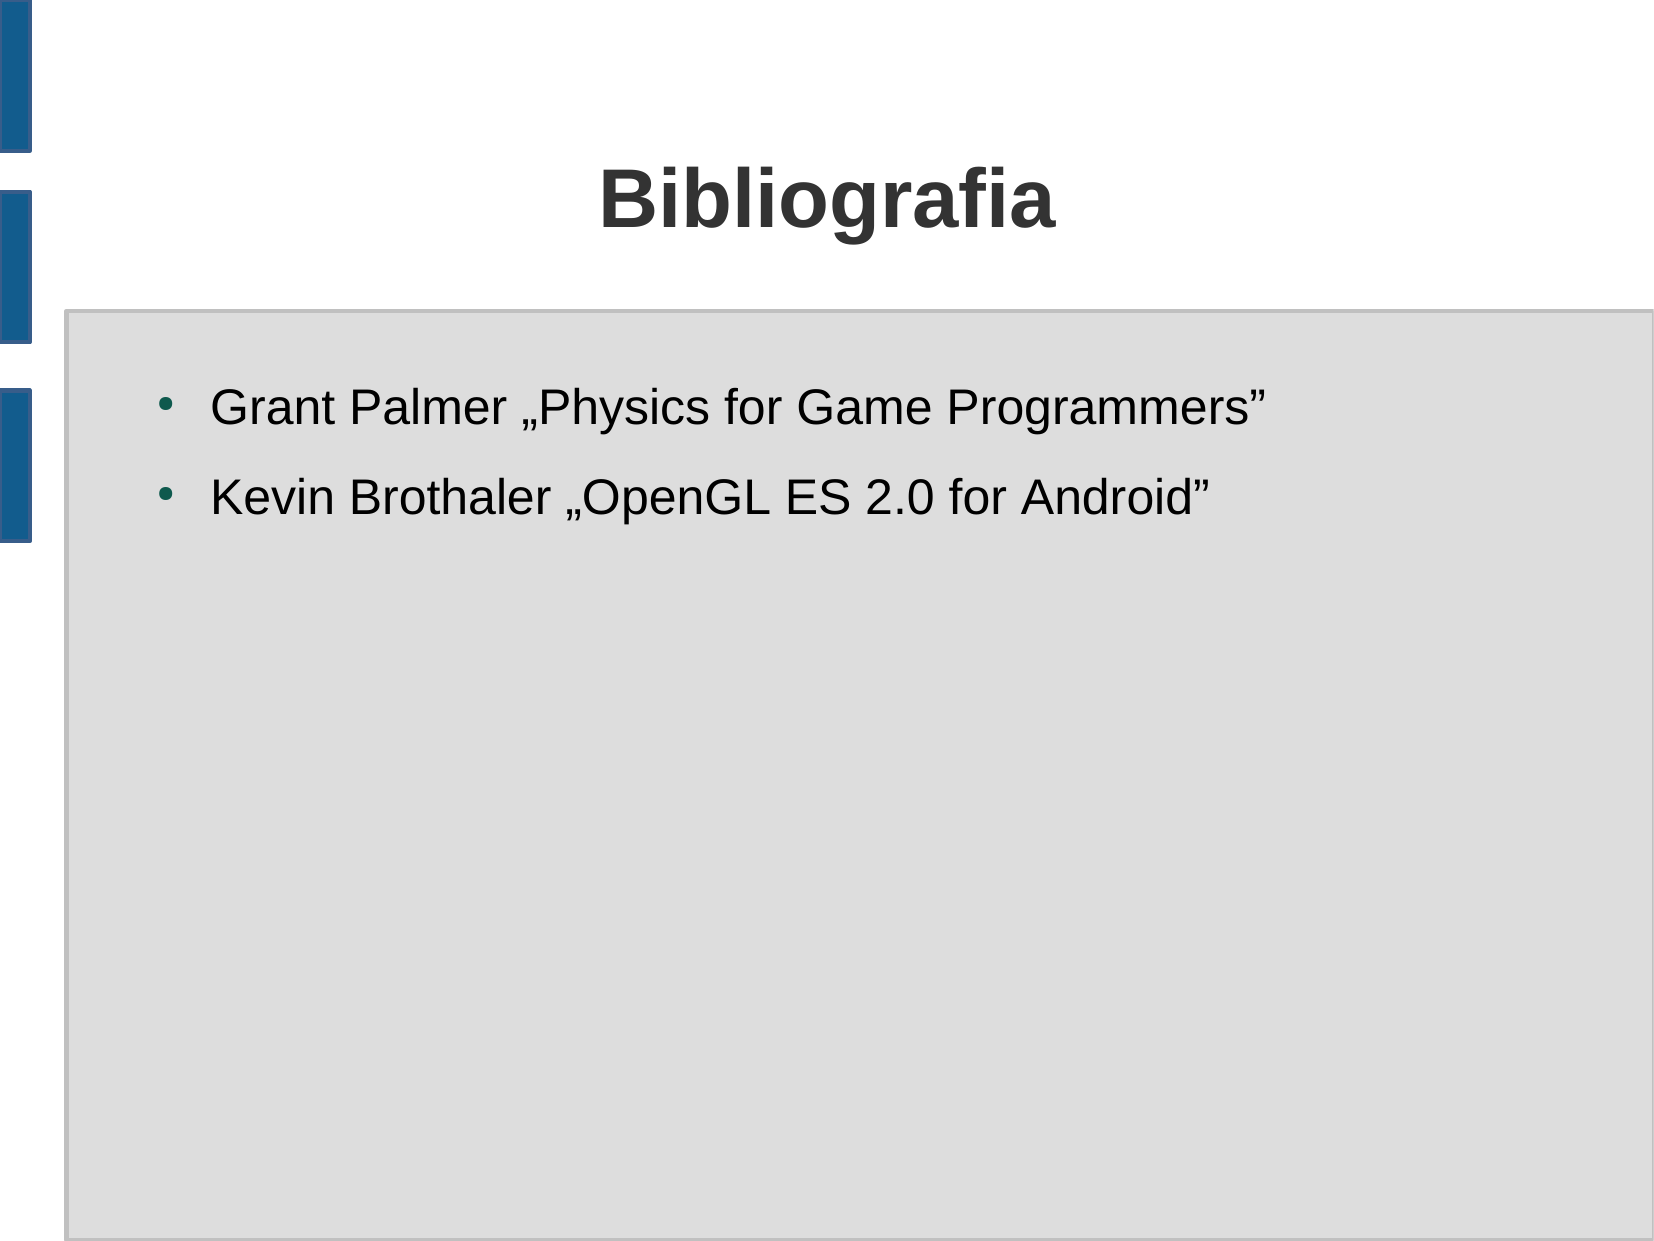

# Bibliografia
Grant Palmer „Physics for Game Programmers”
Kevin Brothaler „OpenGL ES 2.0 for Android”